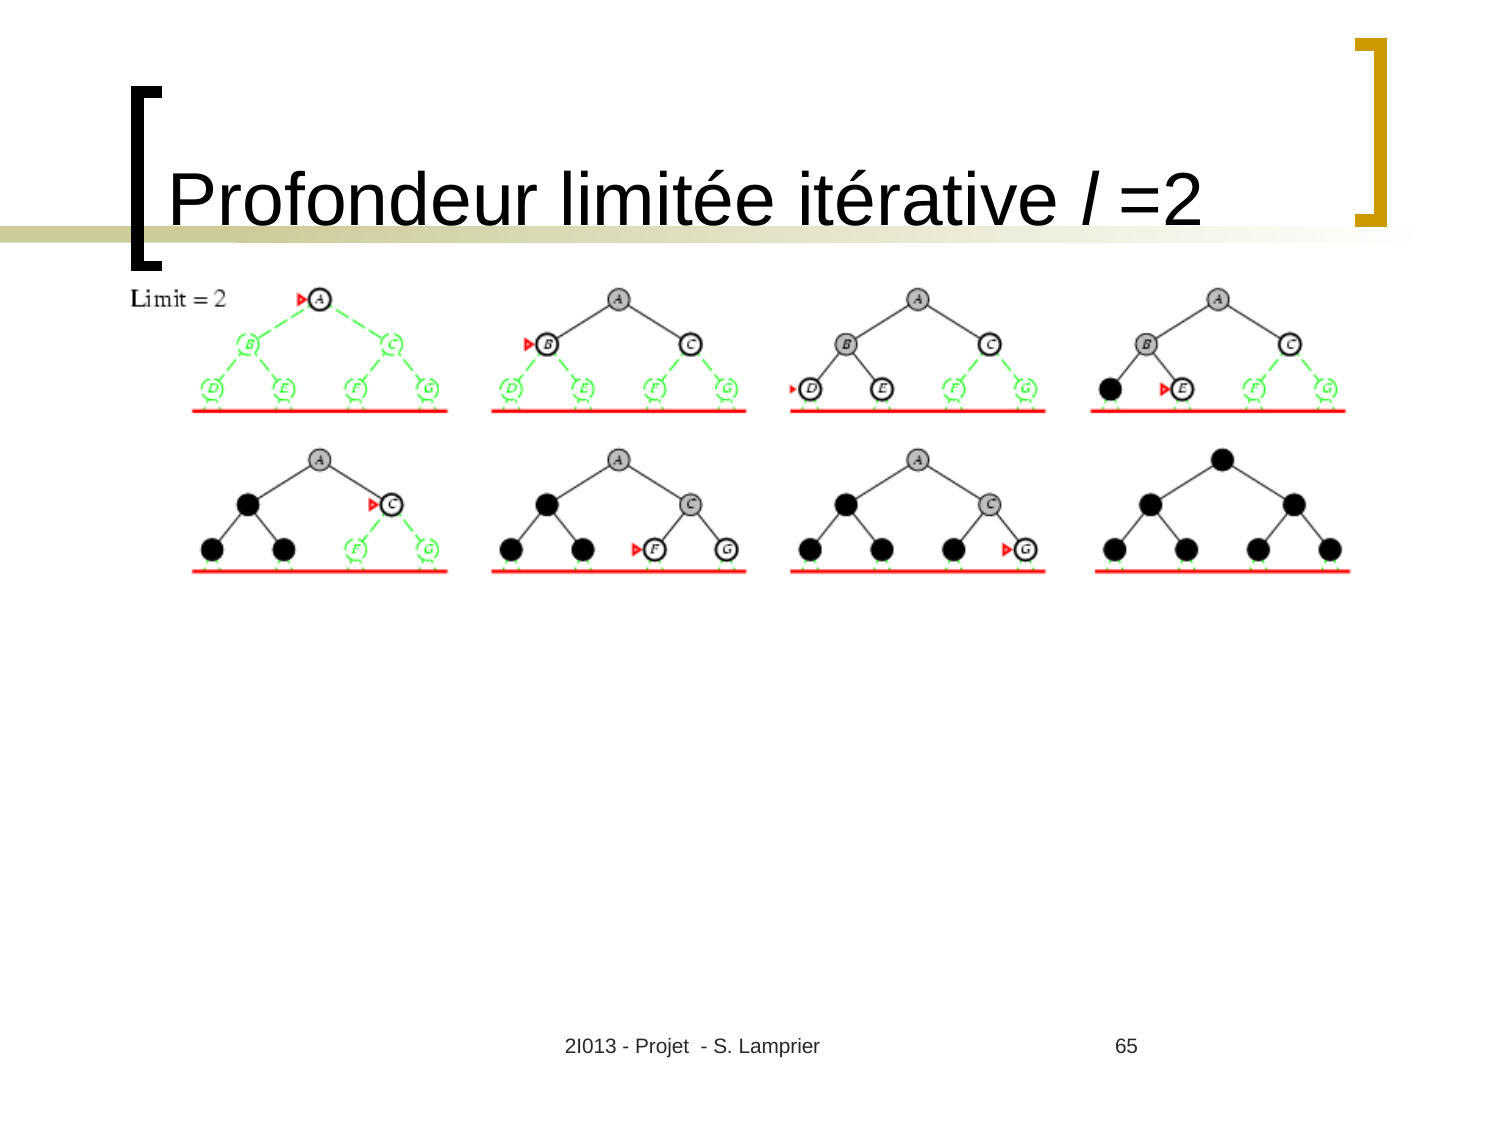

# Profondeur limitée itérative l =2
2I013 - Projet - S. Lamprier